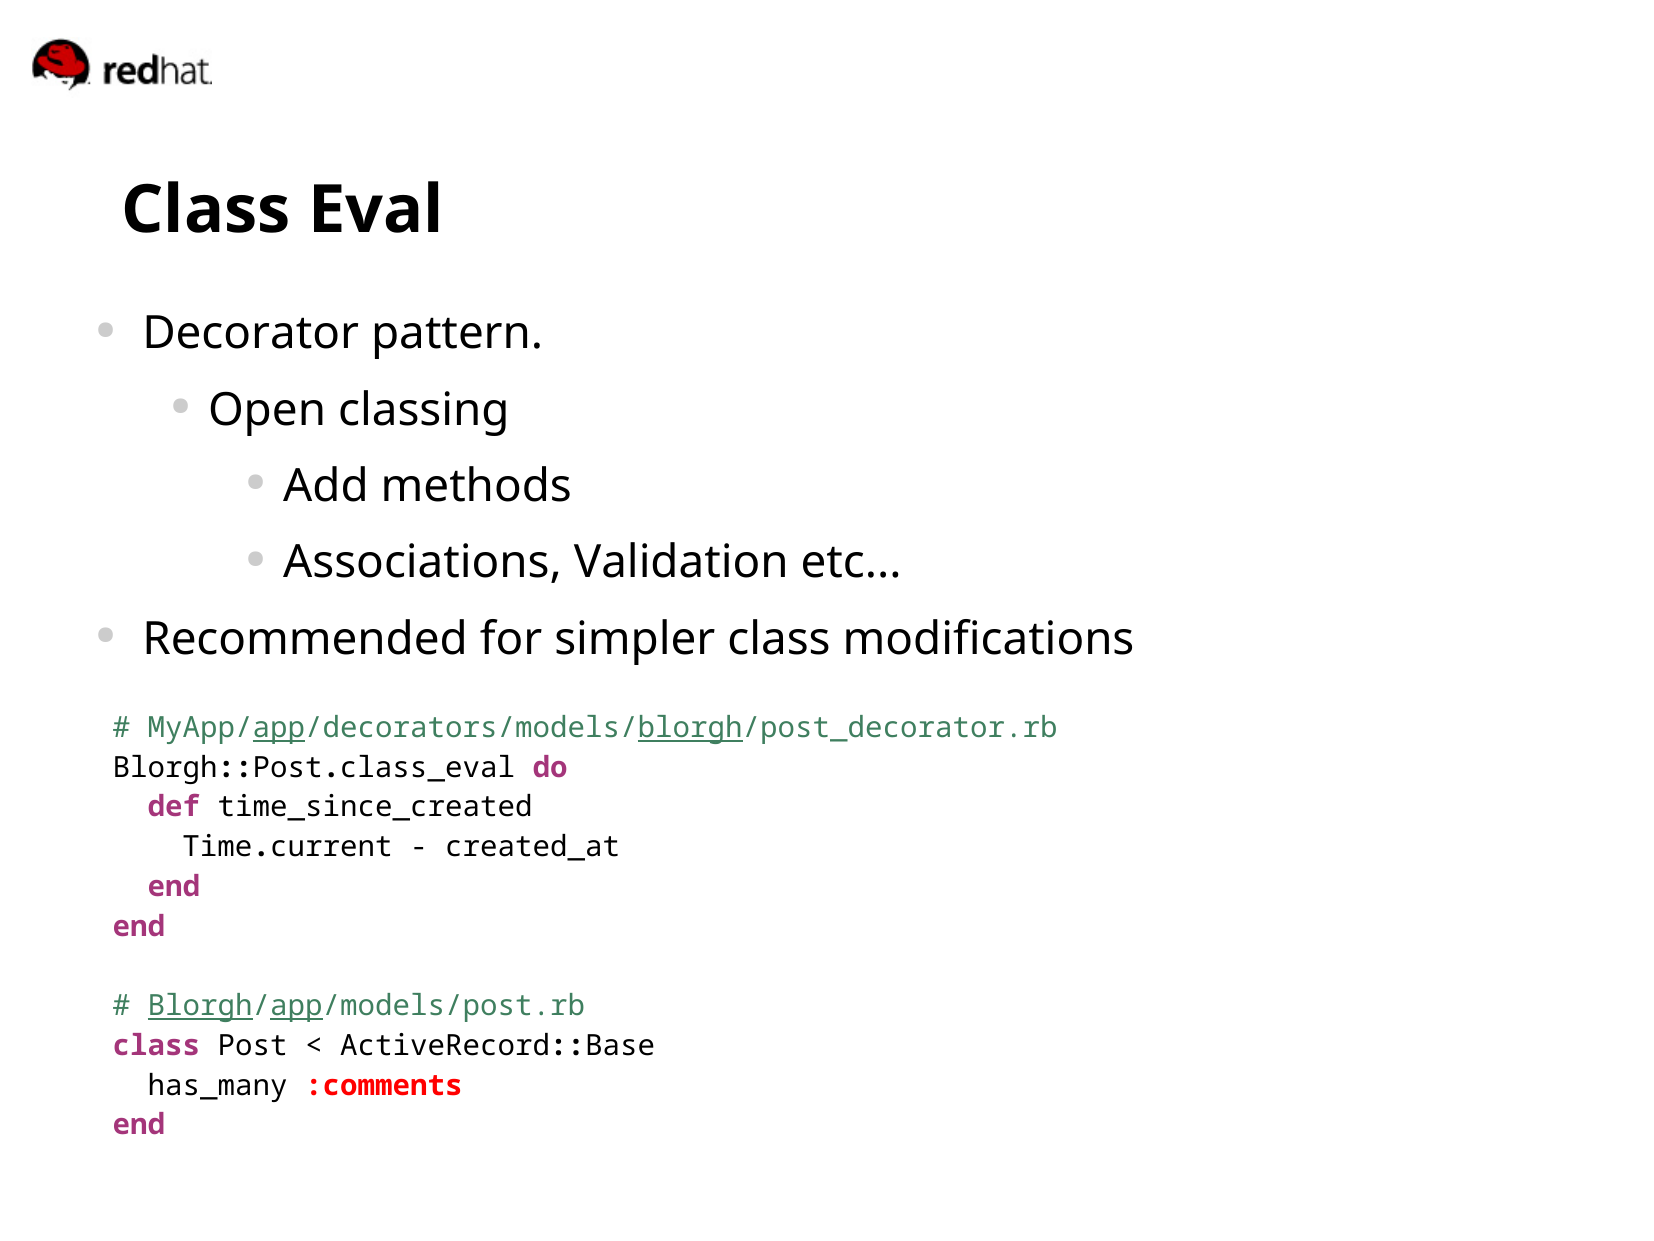

# Class Eval
Decorator pattern.
Open classing
Add methods
Associations, Validation etc...
Recommended for simpler class modifications
# MyApp/app/decorators/models/blorgh/post_decorator.rb
Blorgh::Post.class_eval do
 def time_since_created
 Time.current - created_at
 end
end
# Blorgh/app/models/post.rb
class Post < ActiveRecord::Base
 has_many :comments
end